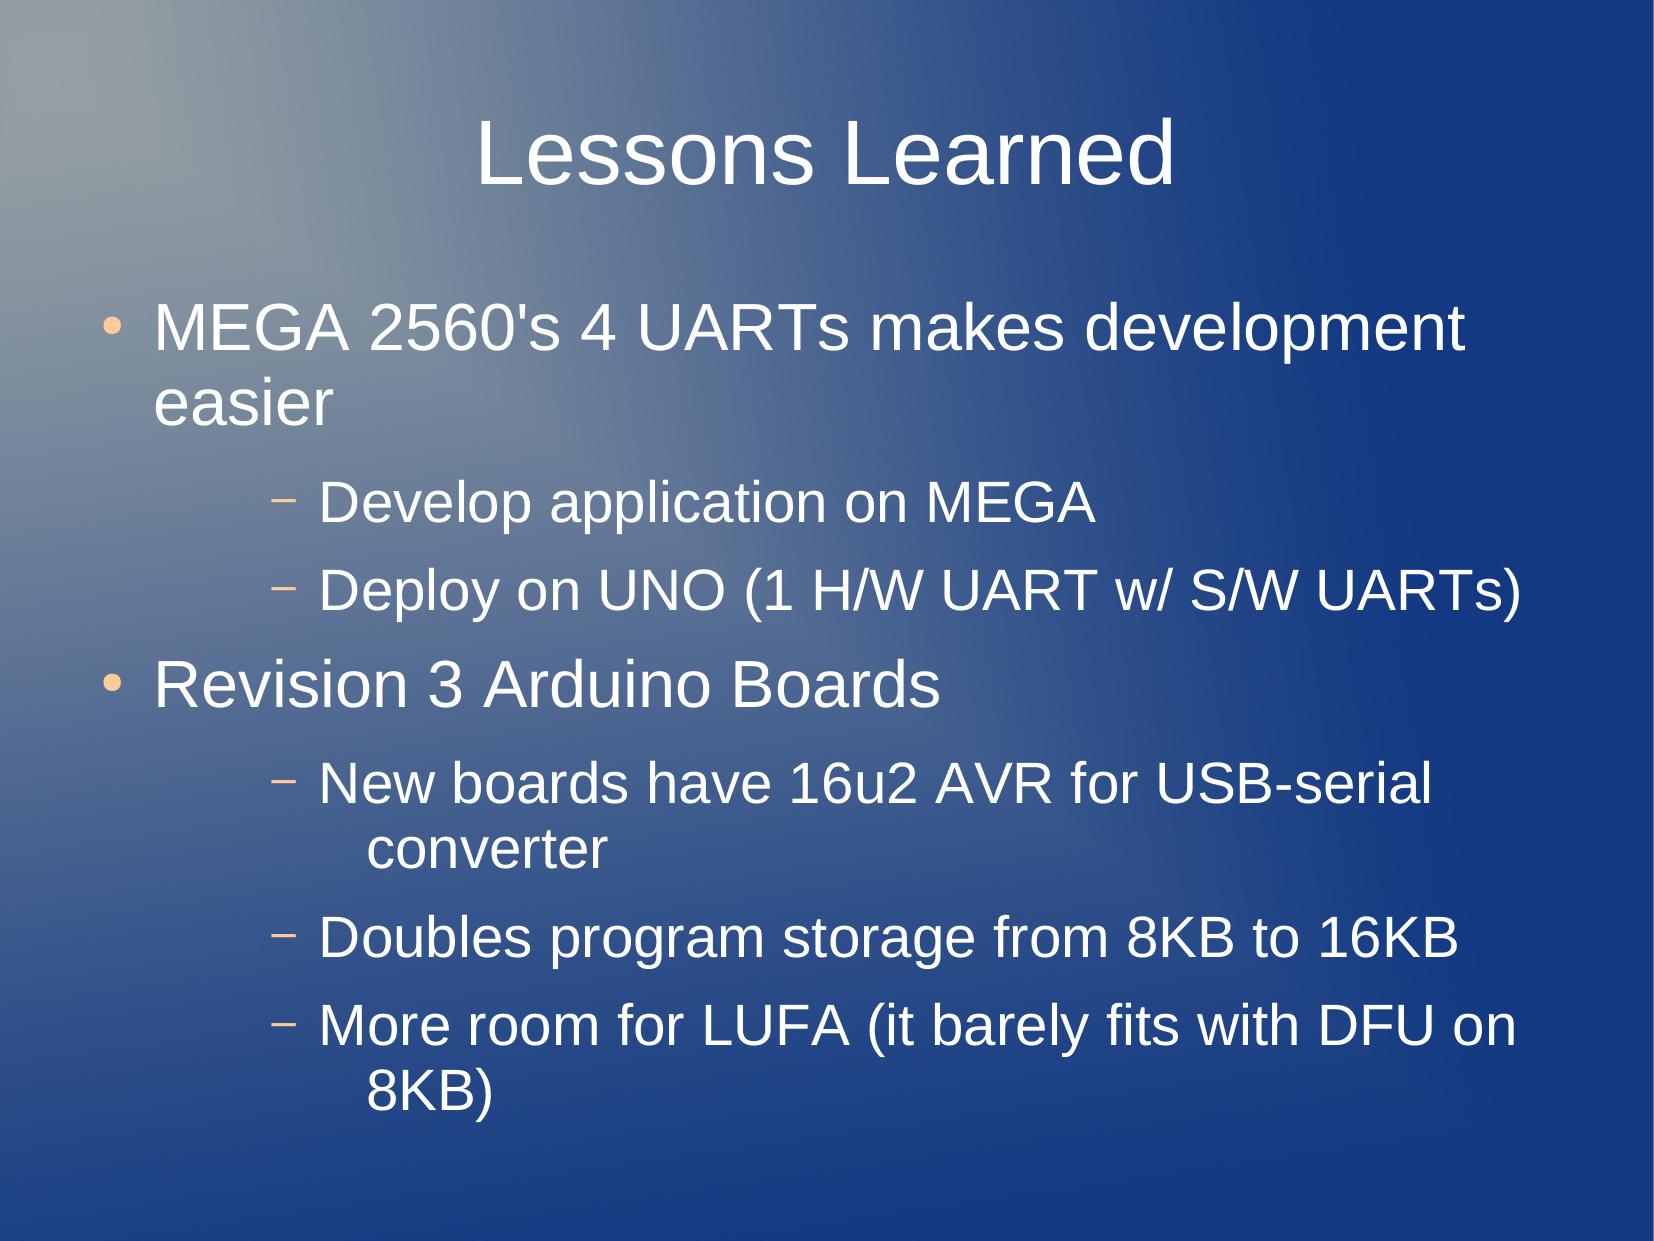

# Lessons Learned
MEGA 2560's 4 UARTs makes development easier
Develop application on MEGA
Deploy on UNO (1 H/W UART w/ S/W UARTs)
Revision 3 Arduino Boards
New boards have 16u2 AVR for USB-serial converter
Doubles program storage from 8KB to 16KB
More room for LUFA (it barely fits with DFU on 8KB)